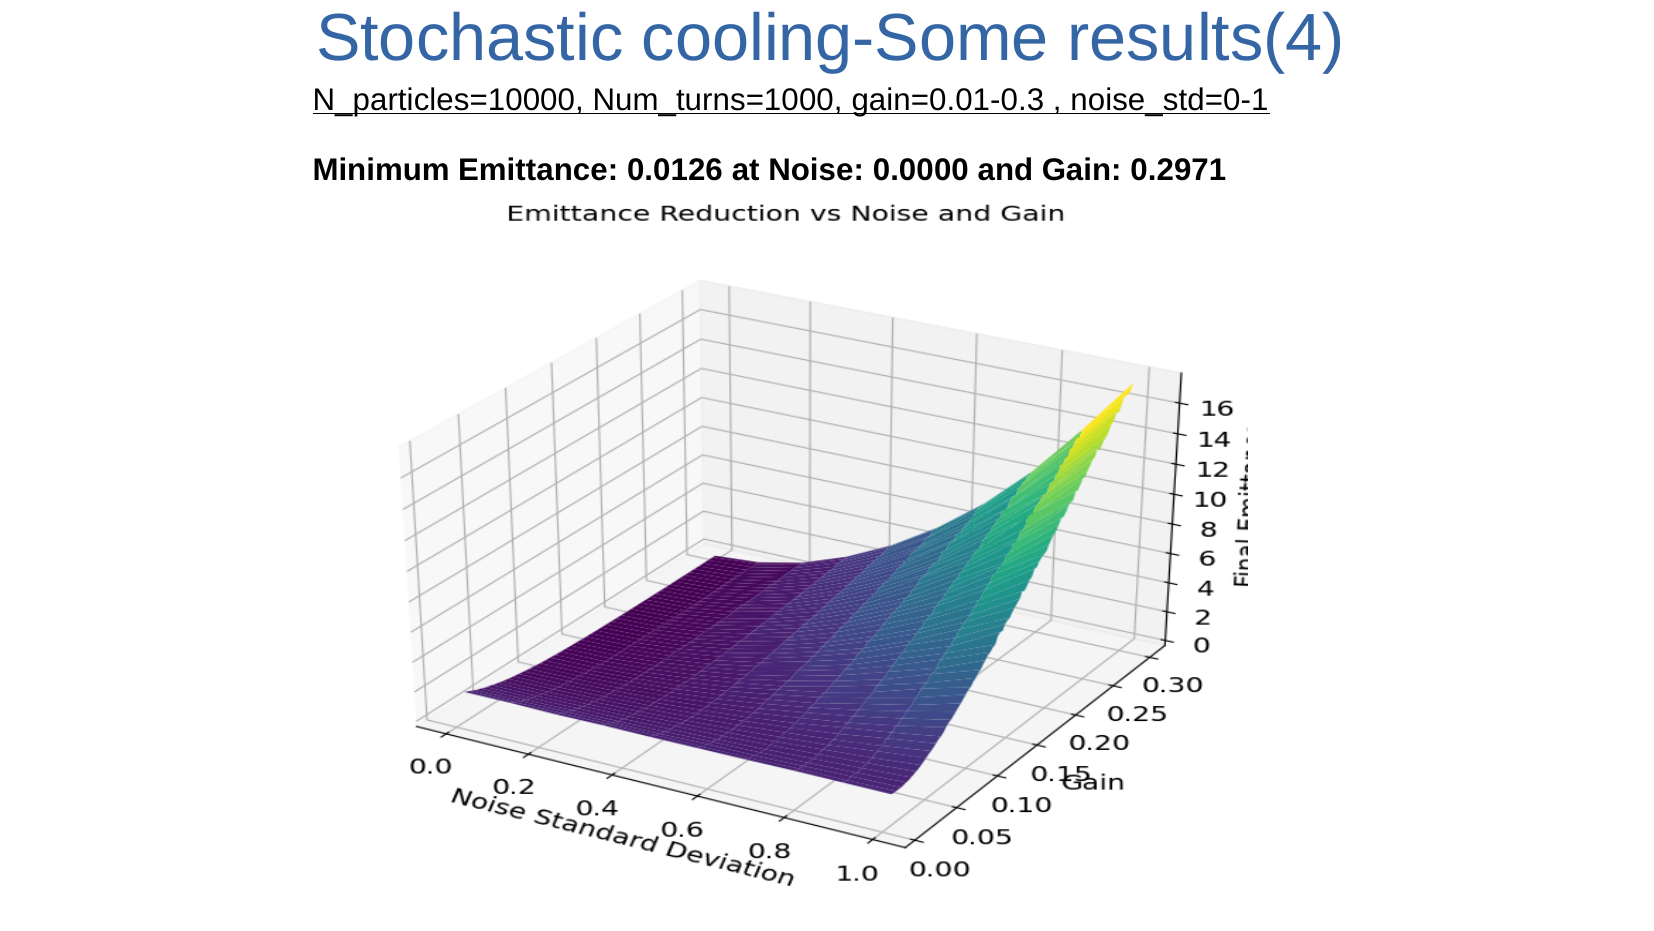

# Stochastic cooling-Some results(4)
N_particles=10000, Num_turns=1000, gain=0.01-0.3 , noise_std=0-1
Minimum Emittance: 0.0126 at Noise: 0.0000 and Gain: 0.2971